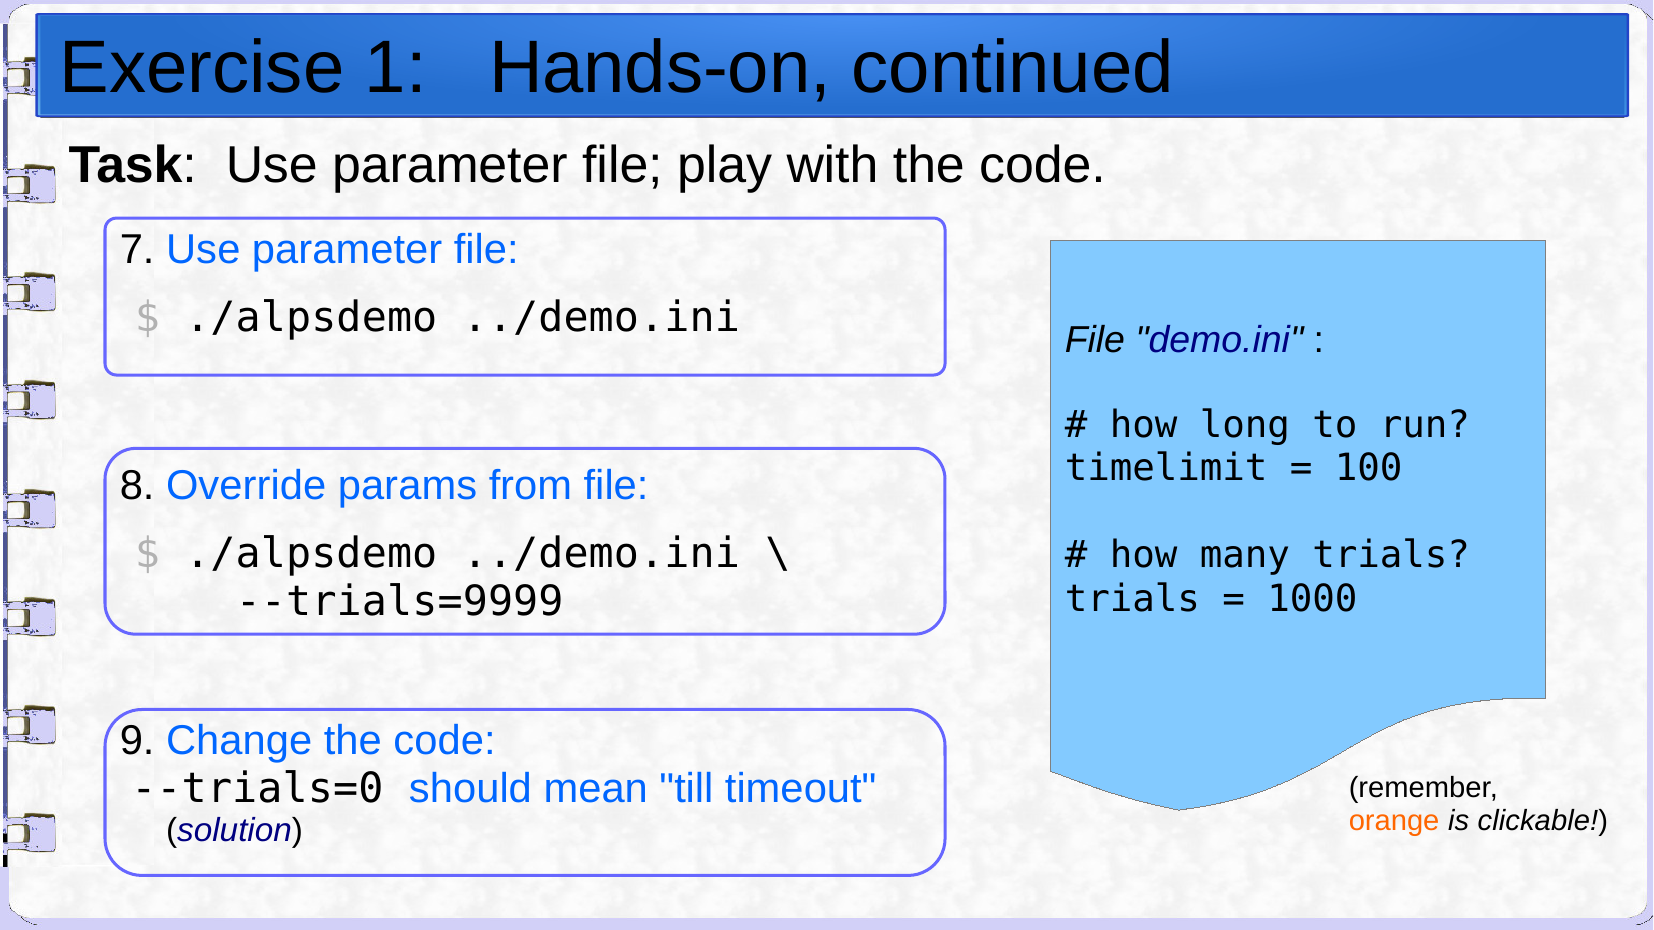

# Exercise 1: Hands-on, continued
Task: Use parameter file; play with the code.
7. Use parameter file:
File "demo.ini" :
# how long to run?
timelimit = 100
# how many trials?
trials = 1000
$ ./alpsdemo ../demo.ini
8. Override params from file:
$ ./alpsdemo ../demo.ini \
 --trials=9999
9. Change the code:
 --trials=0 should mean "till timeout"
 (solution)
(remember,
orange is clickable!)